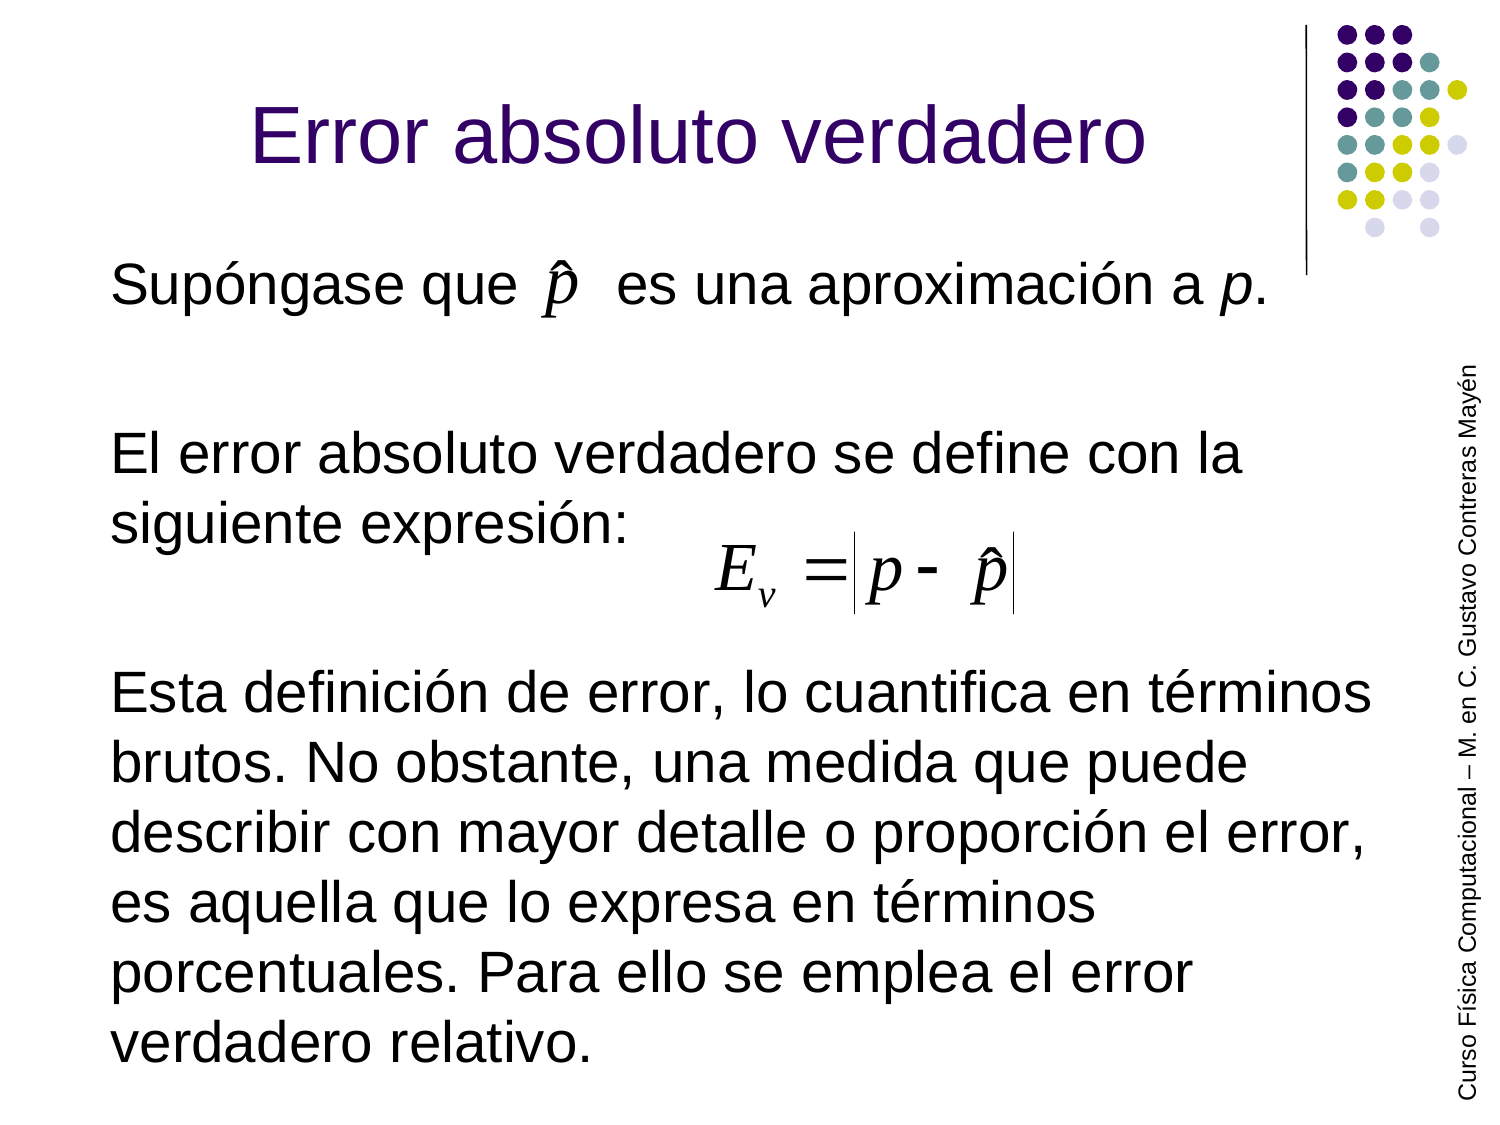

Error absoluto verdadero
Supóngase que es una aproximación a p.
El error absoluto verdadero se define con la siguiente expresión:
Esta definición de error, lo cuantifica en términos brutos. No obstante, una medida que puede describir con mayor detalle o proporción el error, es aquella que lo expresa en términos porcentuales. Para ello se emplea el error verdadero relativo.